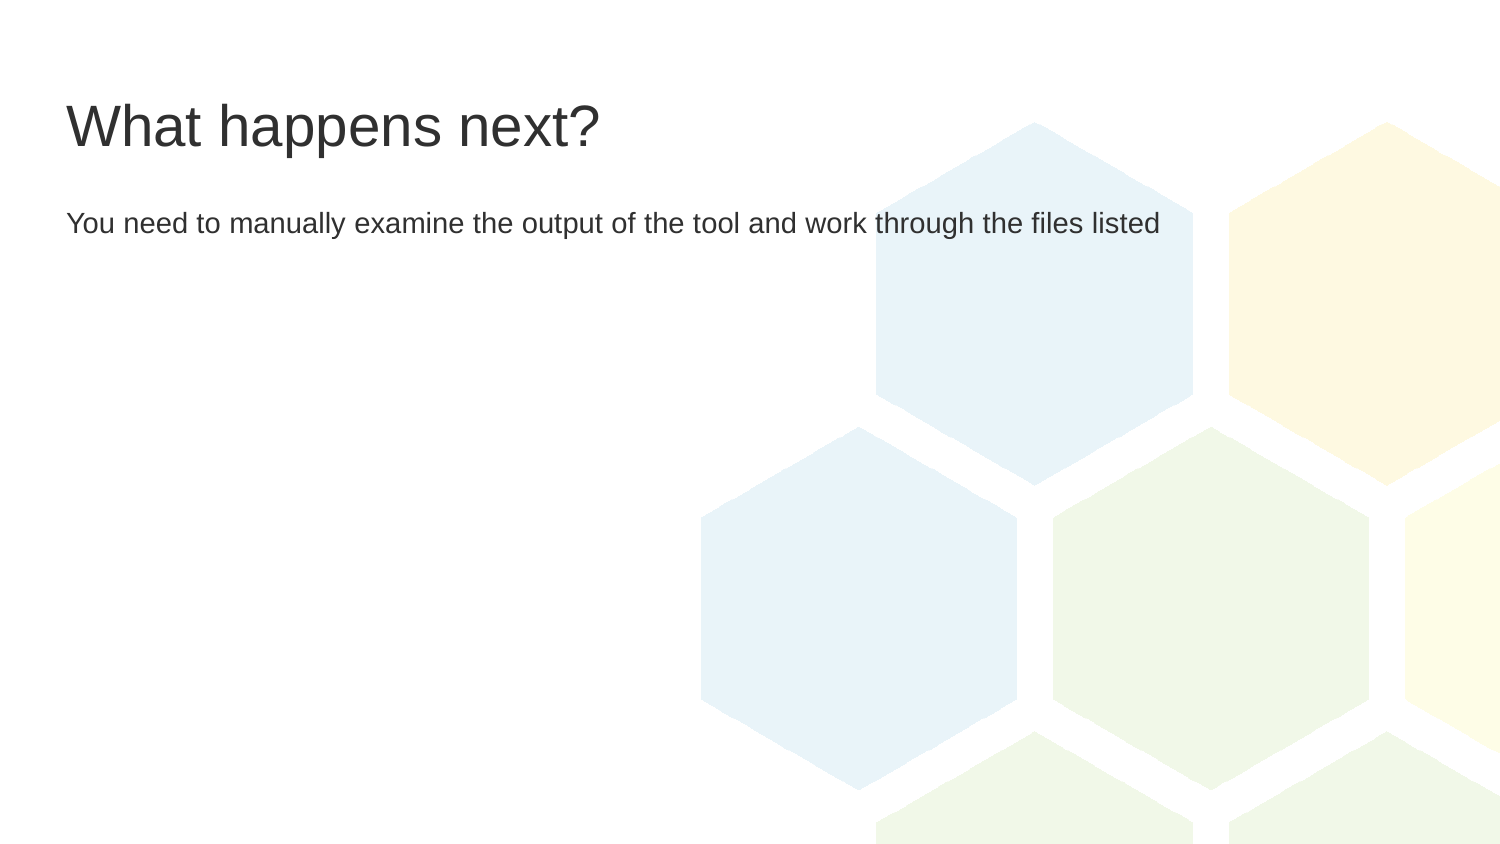

# What happens next?
You need to manually examine the output of the tool and work through the files listed